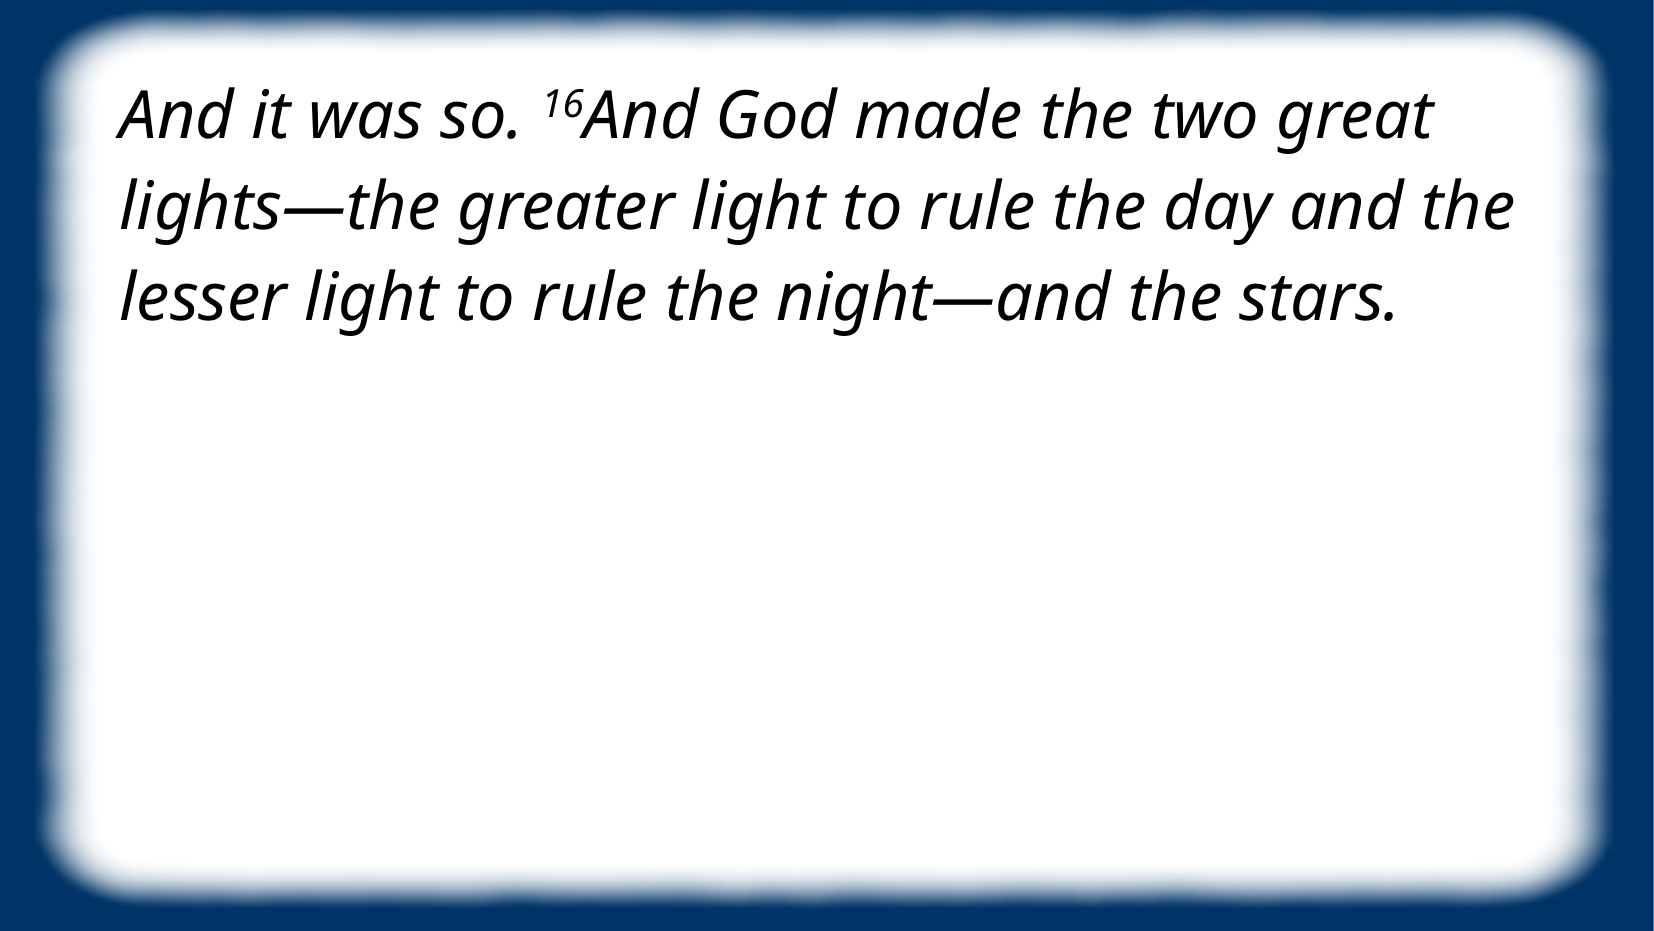

And it was so. 16And God made the two great lights—the greater light to rule the day and the lesser light to rule the night—and the stars.